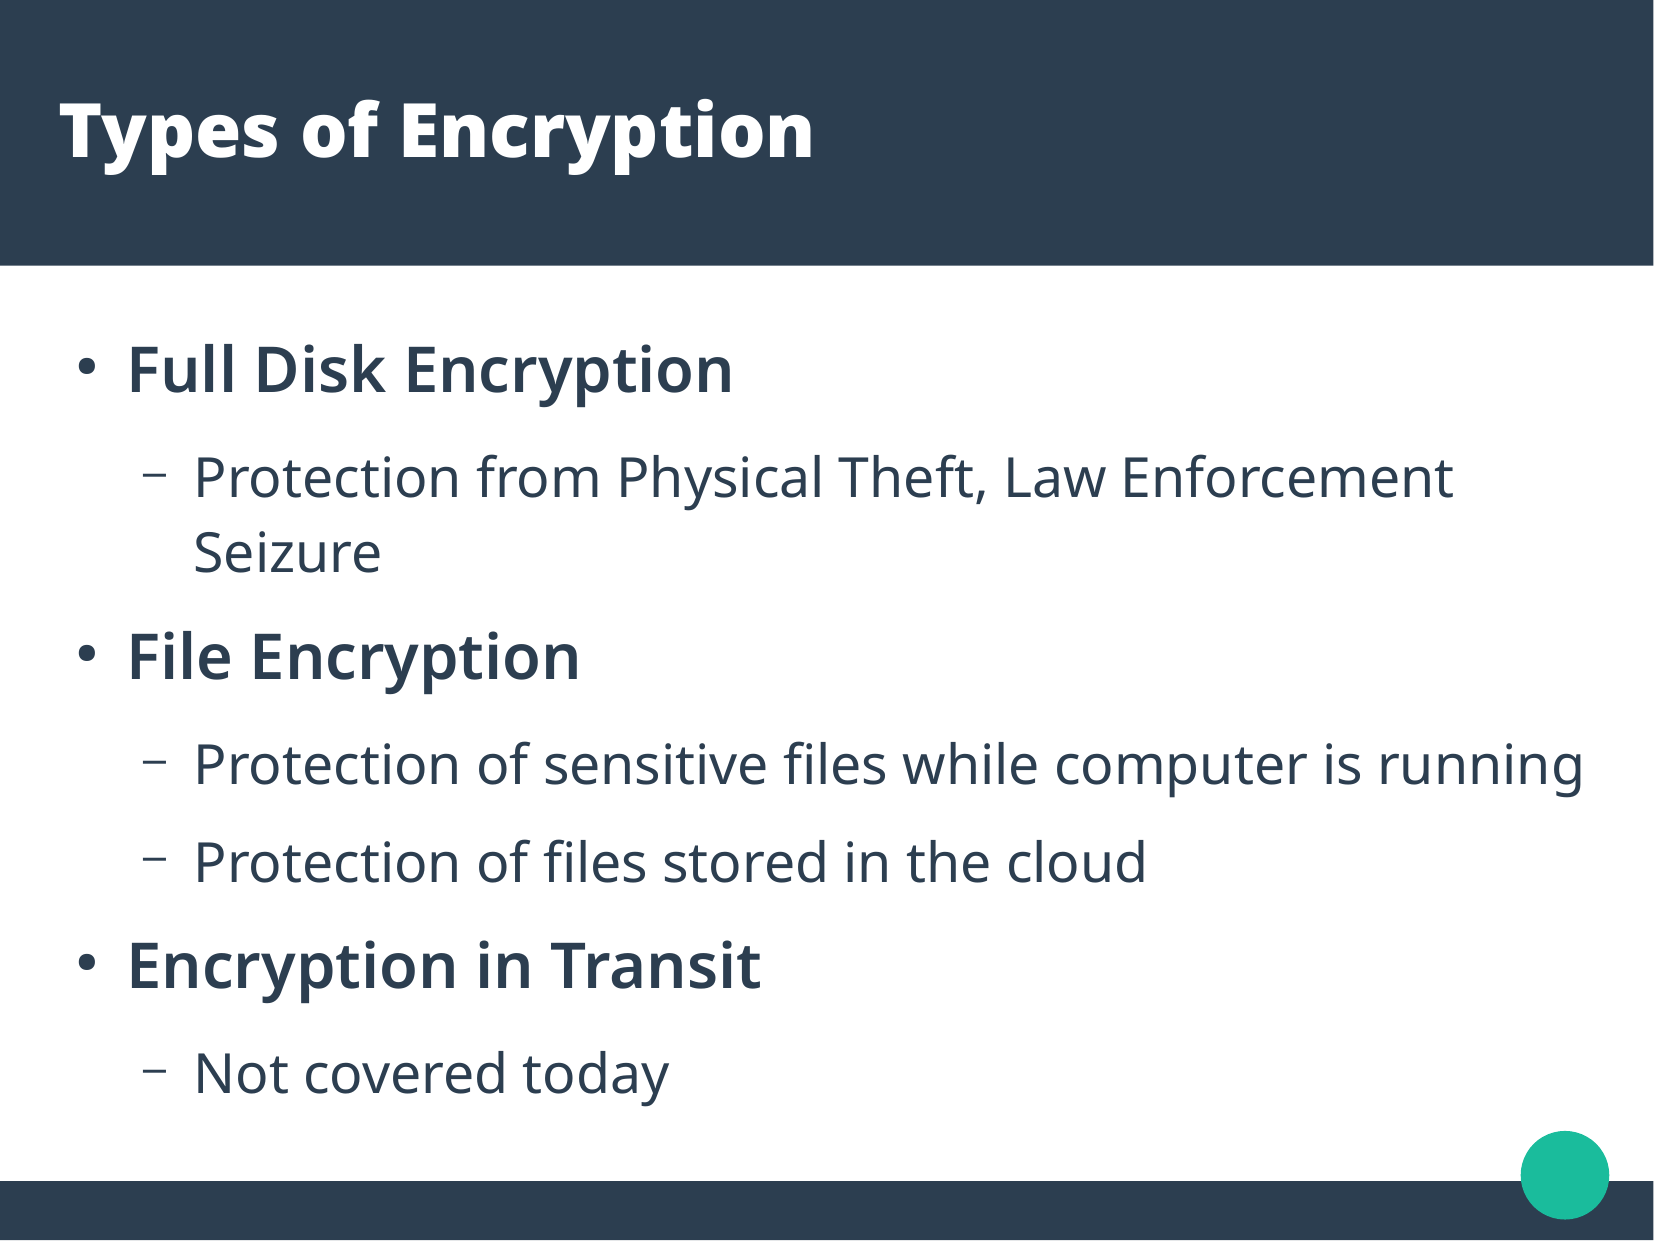

# Types of Encryption
Full Disk Encryption
Protection from Physical Theft, Law Enforcement Seizure
File Encryption
Protection of sensitive files while computer is running
Protection of files stored in the cloud
Encryption in Transit
Not covered today